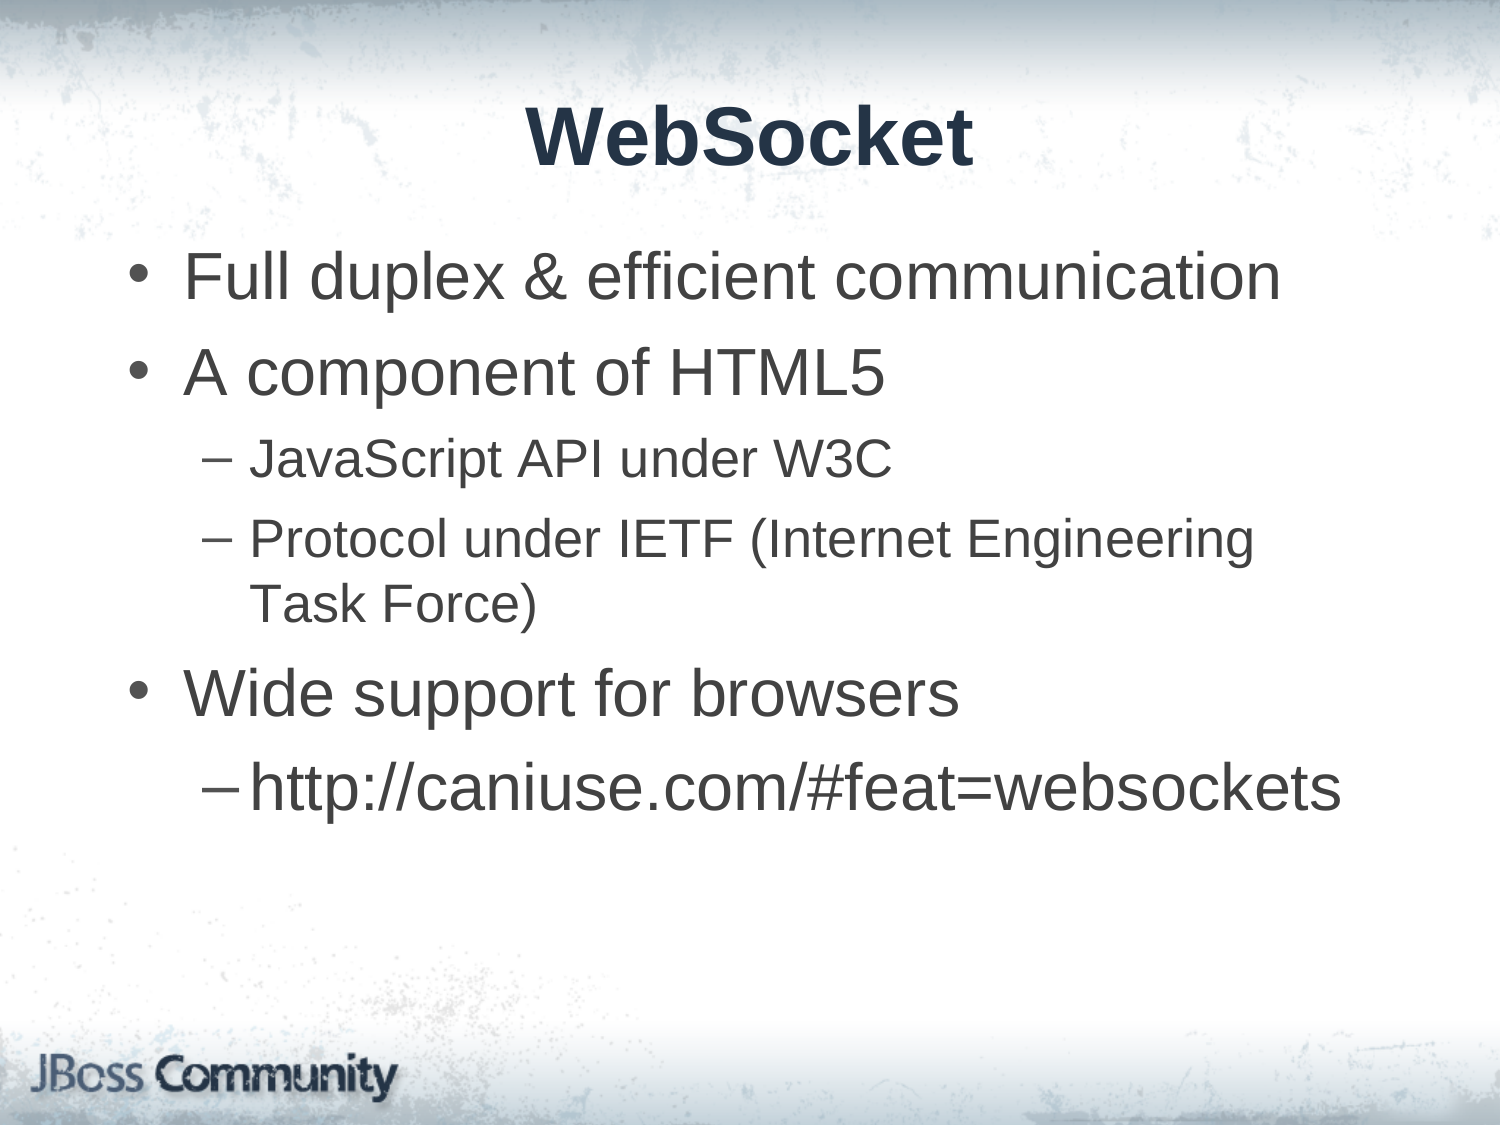

# WebSocket
Full duplex & efficient communication
A component of HTML5
JavaScript API under W3C
Protocol under IETF (Internet Engineering Task Force)
Wide support for browsers
http://caniuse.com/#feat=websockets